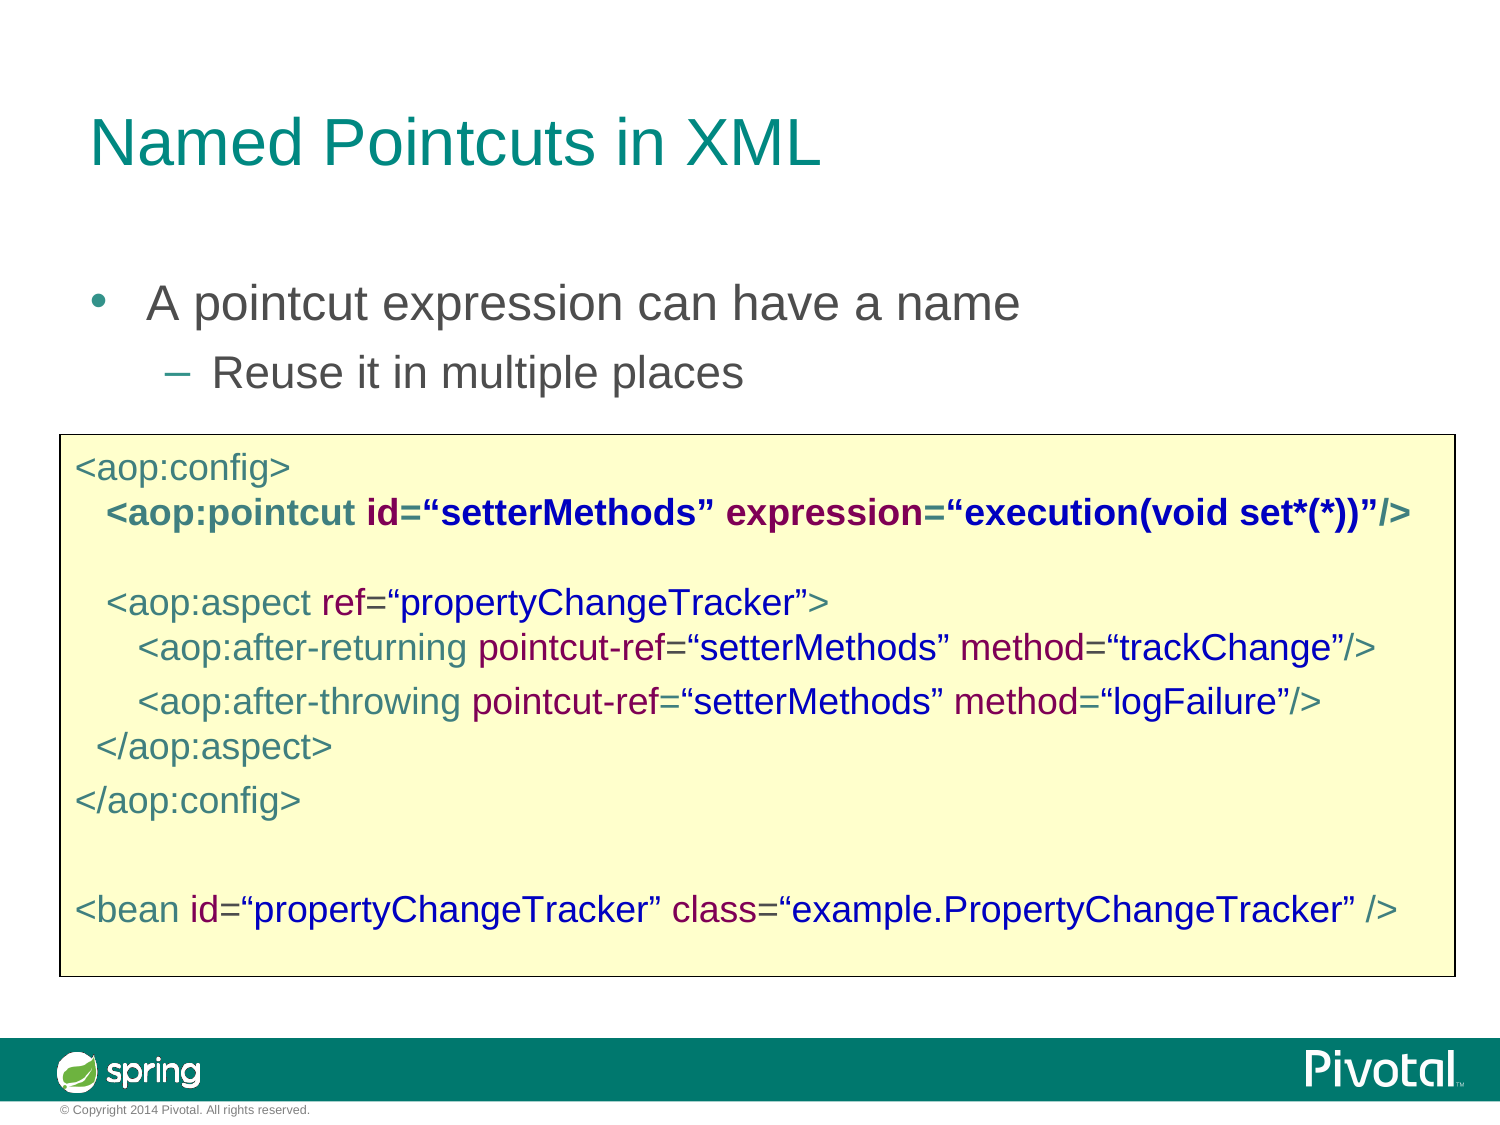

# Named Pointcuts in XML
A pointcut expression can have a name
Reuse it in multiple places
<aop:config>
 <aop:pointcut id=“setterMethods” expression=“execution(void set*(*))”/>
 <aop:aspect ref=“propertyChangeTracker”>
 <aop:after-returning pointcut-ref=“setterMethods” method=“trackChange”/>
 <aop:after-throwing pointcut-ref=“setterMethods” method=“logFailure”/>
 </aop:aspect>
</aop:config>
<bean id=“propertyChangeTracker” class=“example.PropertyChangeTracker” />